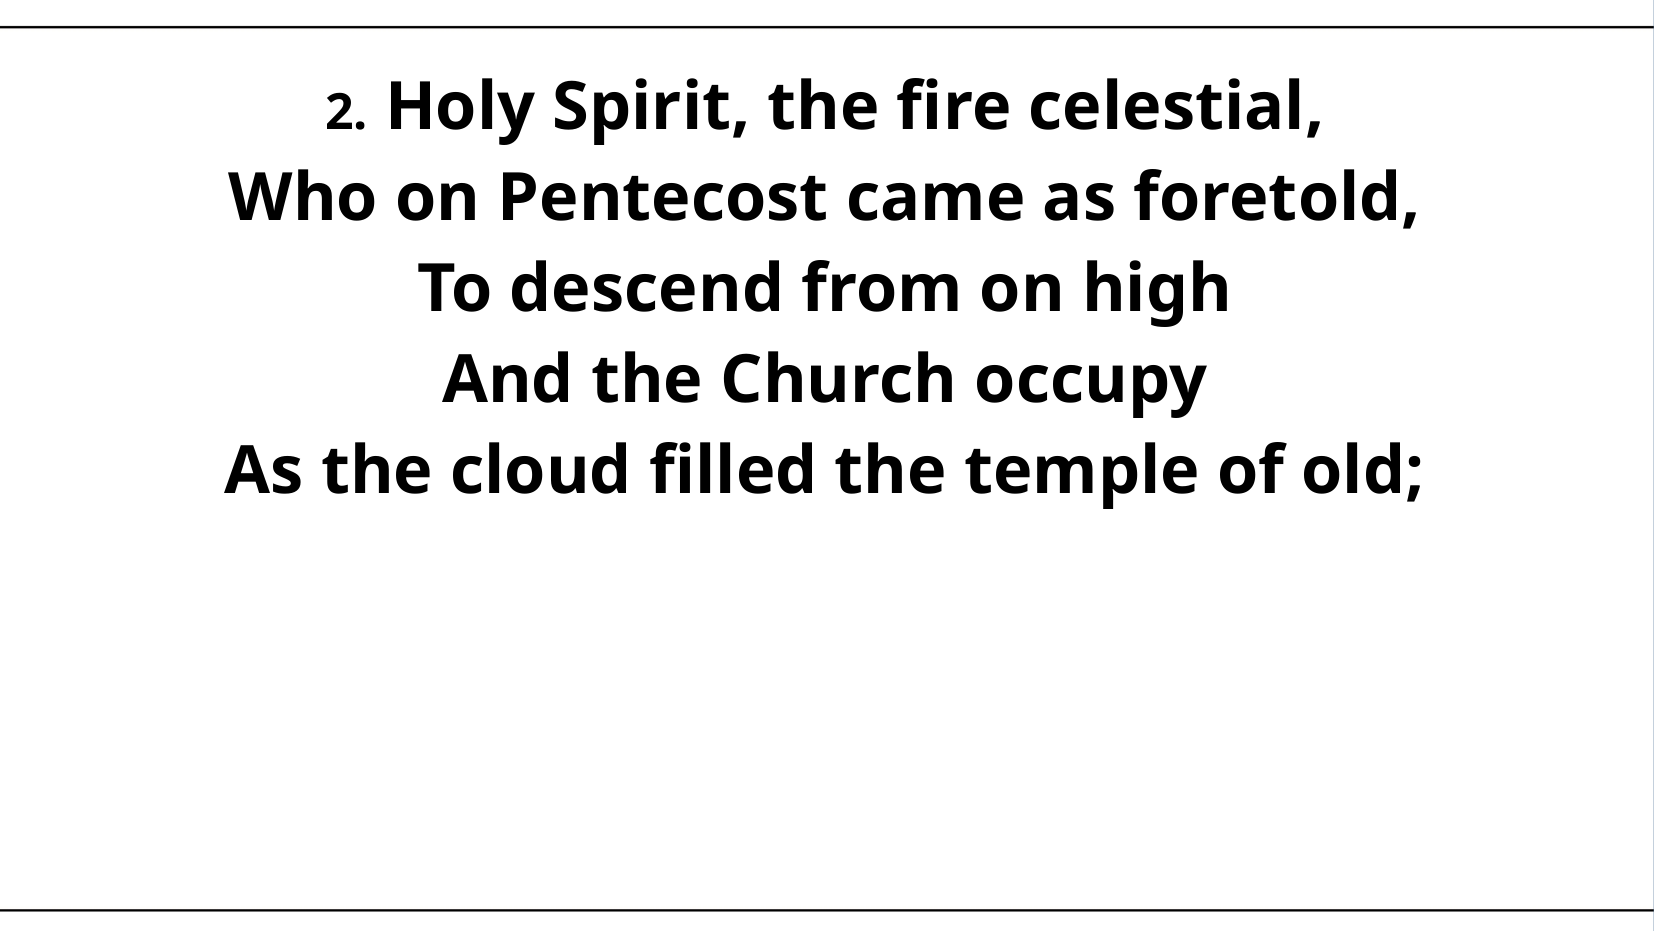

2. Holy Spirit, the fire celestial,
Who on Pentecost came as foretold,
To descend from on high
And the Church occupy
As the cloud filled the temple of old;